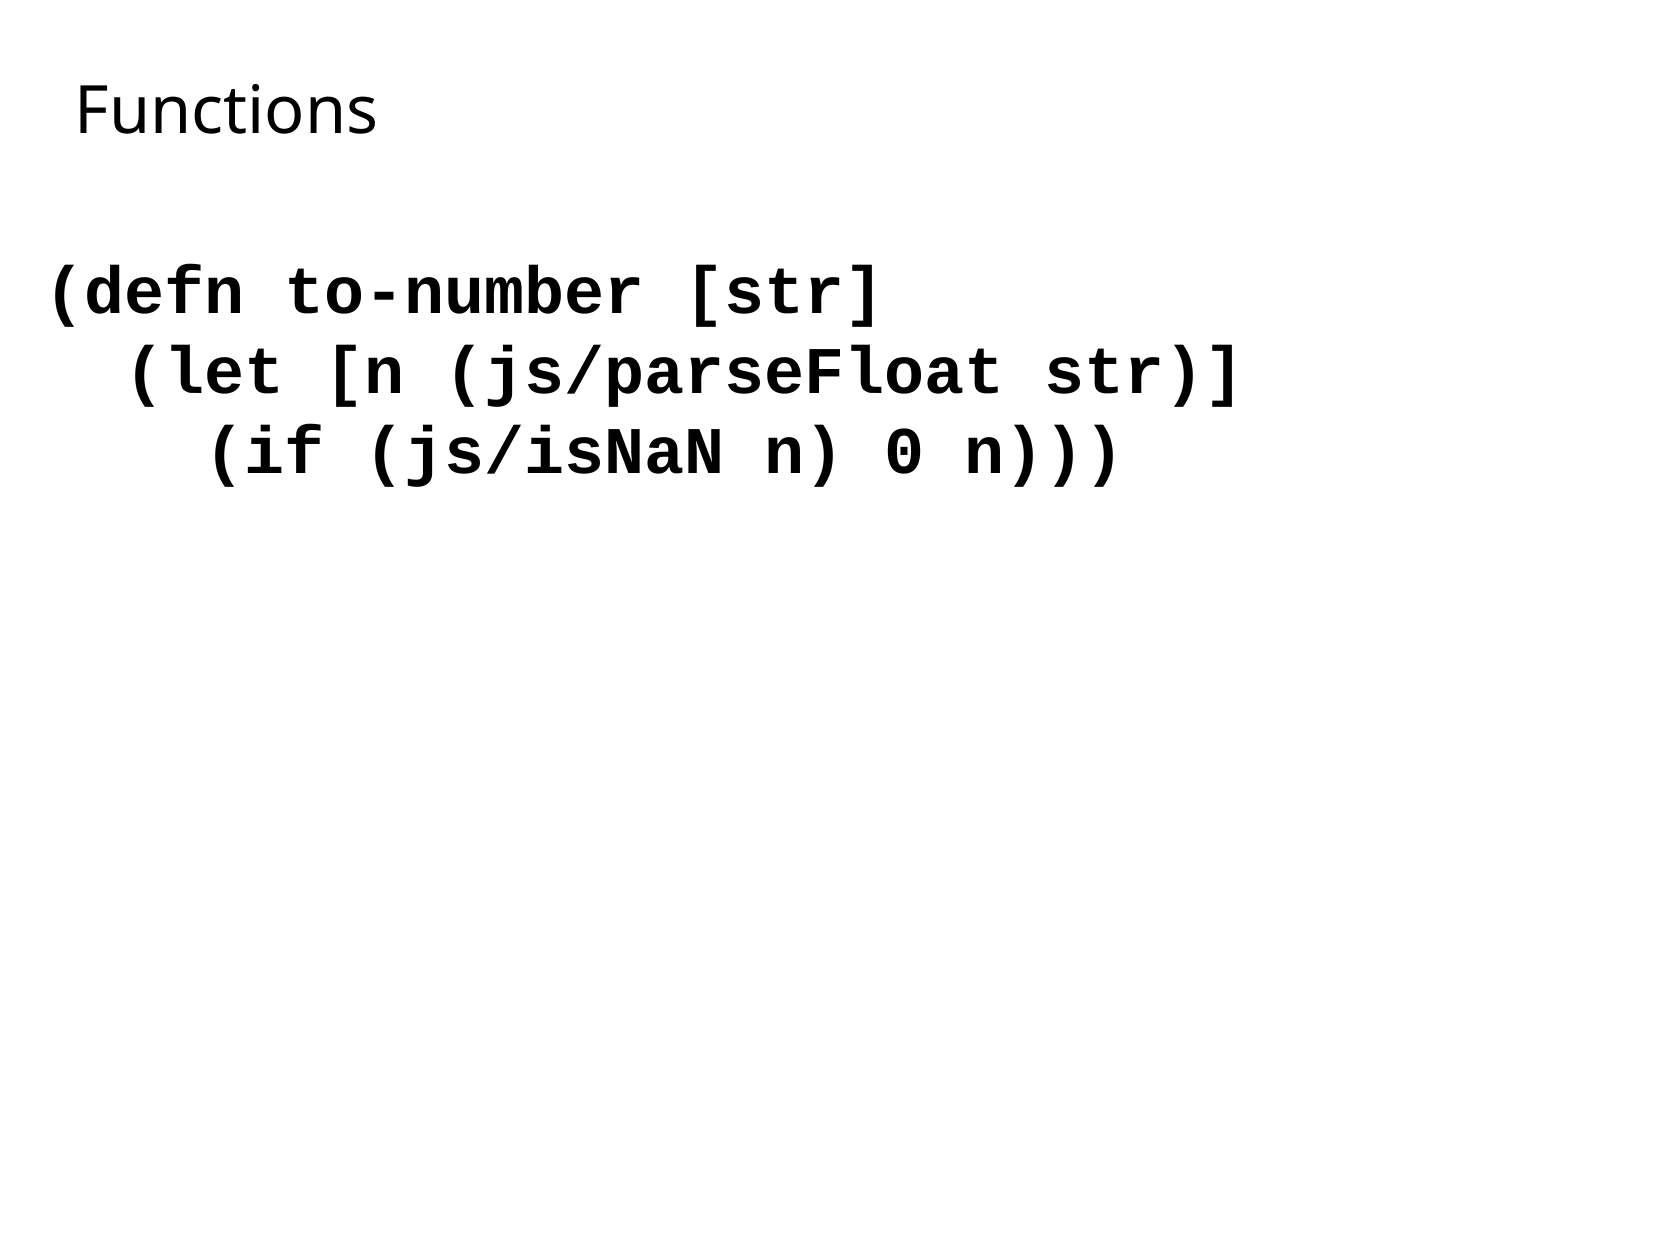

Functions
(defn to-number [str]
 (let [n (js/parseFloat str)]
 (if (js/isNaN n) 0 n)))